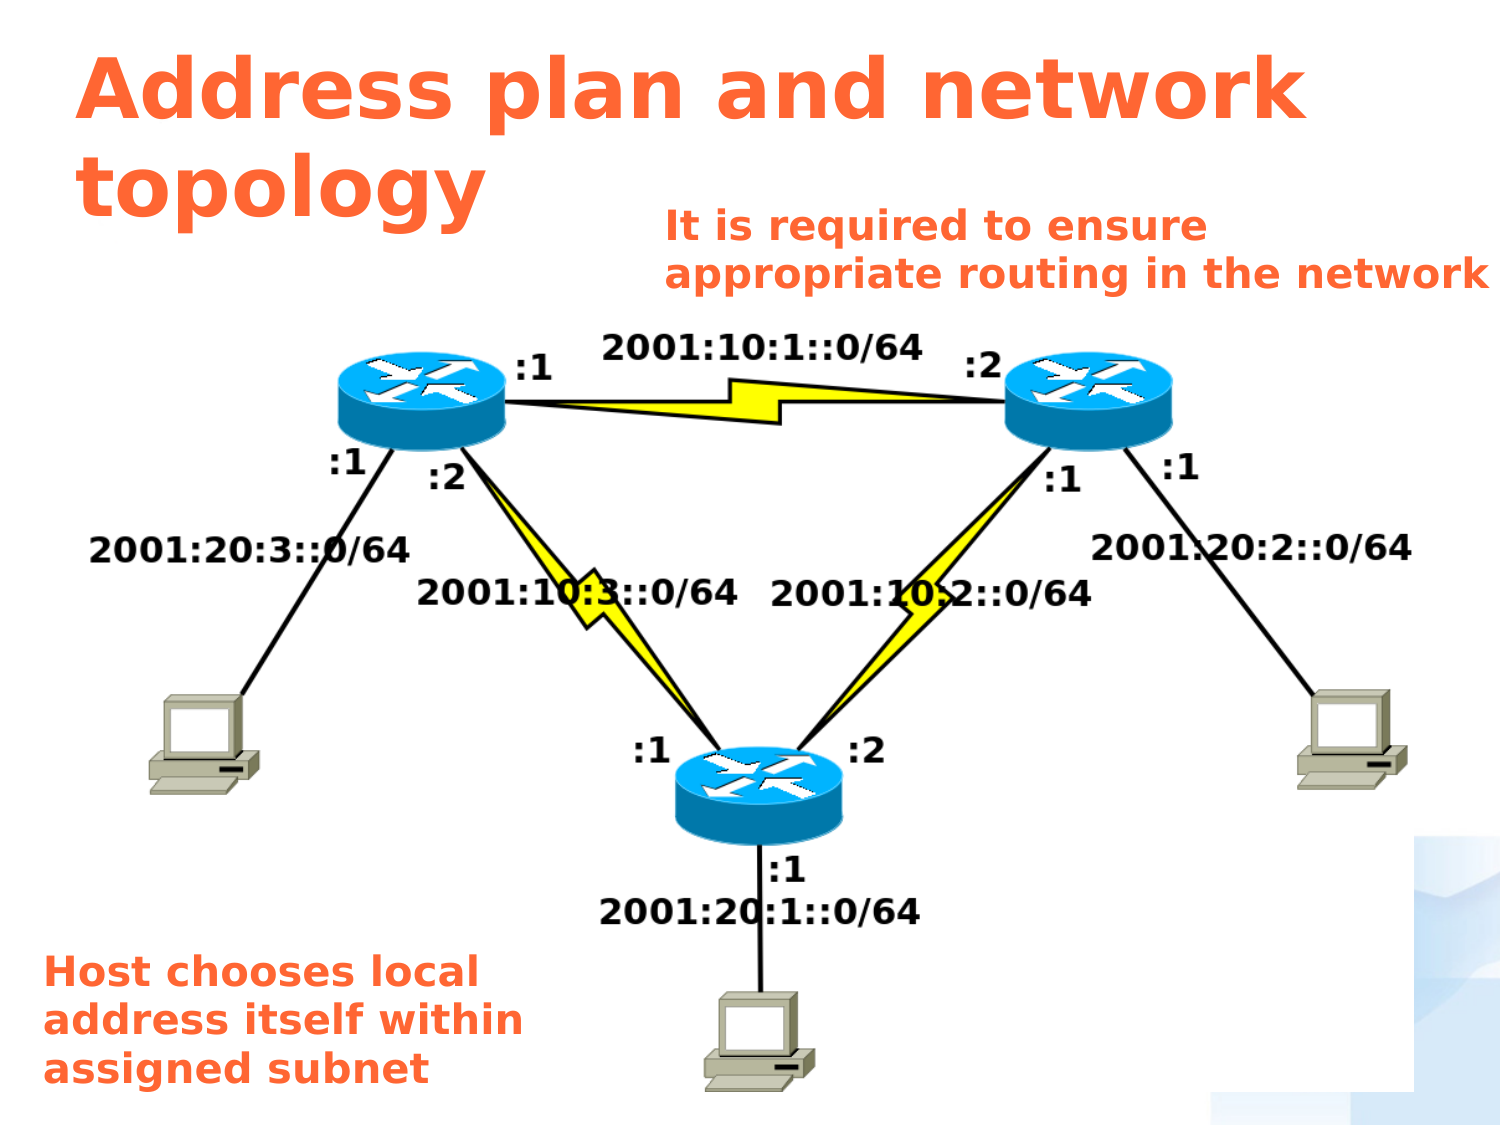

# Address plan and network topology
It is required to ensure
appropriate routing in the network
Host chooses local address itself within assigned subnet